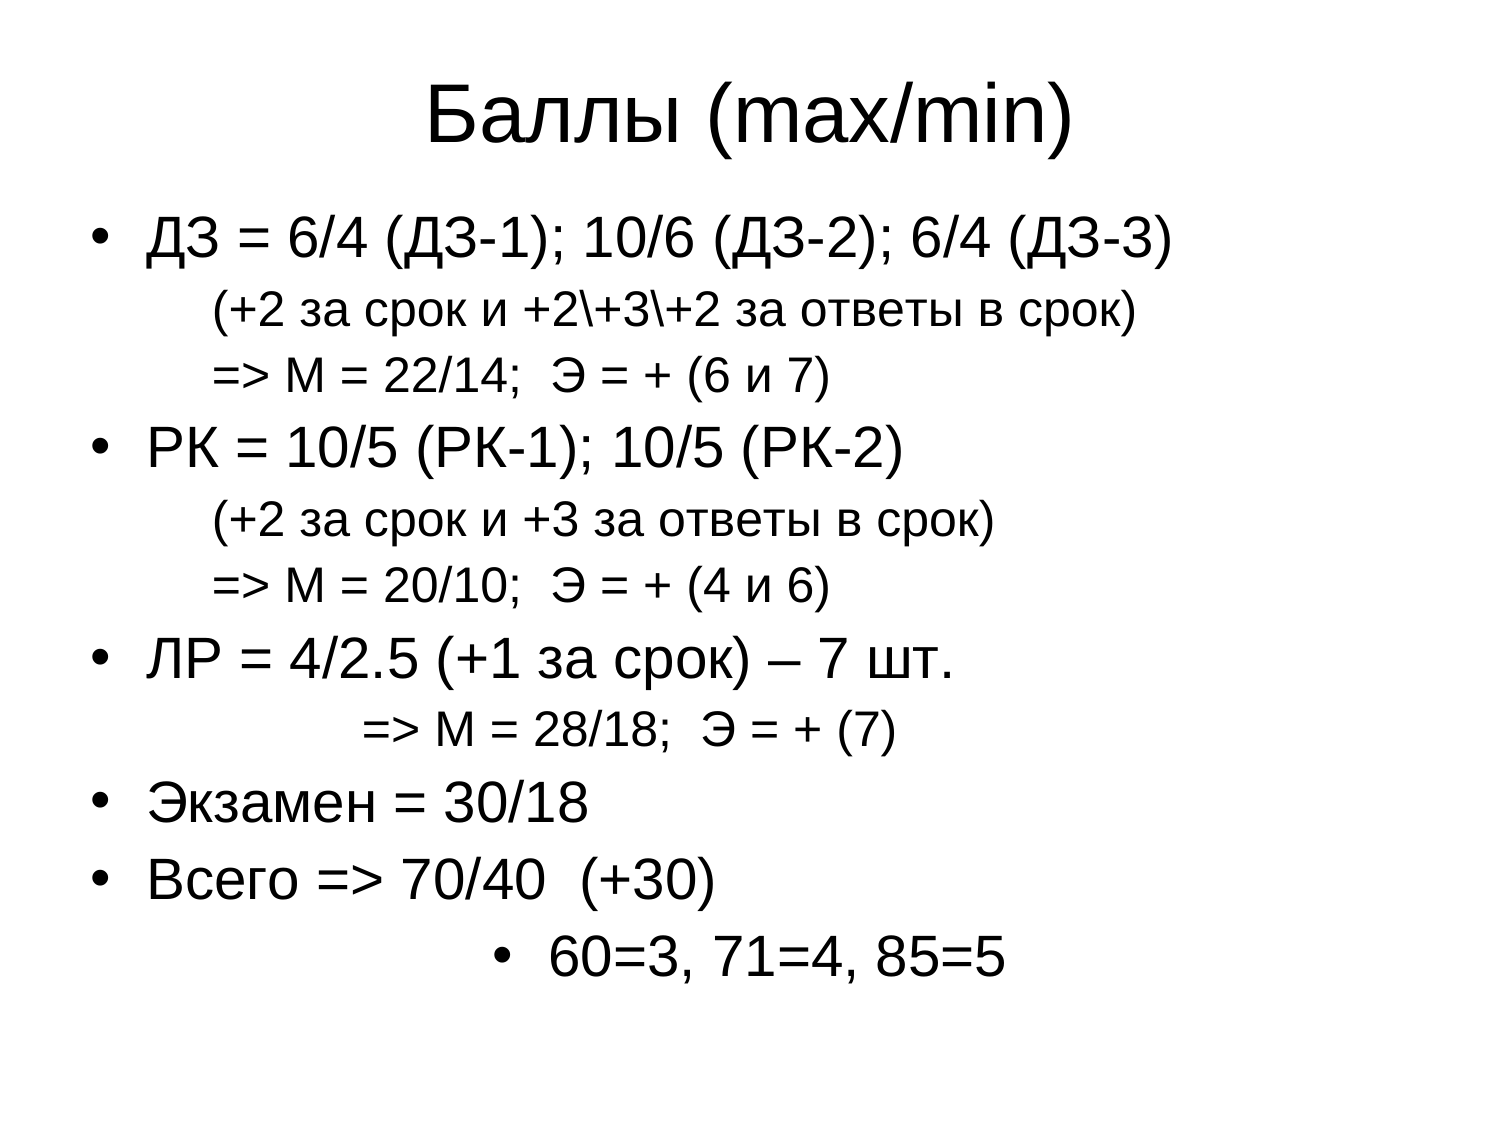

# Баллы (max/min)
ДЗ = 6/4 (ДЗ-1); 10/6 (ДЗ-2); 6/4 (ДЗ-3)
	(+2 за срок и +2\+3\+2 за ответы в срок)
	=> М = 22/14; Э = + (6 и 7)
РК = 10/5 (РК-1); 10/5 (РК-2)
	(+2 за срок и +3 за ответы в срок)
	=> М = 20/10; Э = + (4 и 6)
ЛР = 4/2.5 (+1 за срок) – 7 шт.
		=> М = 28/18; Э = + (7)
Экзамен = 30/18
Всего => 70/40 (+30)
60=3, 71=4, 85=5